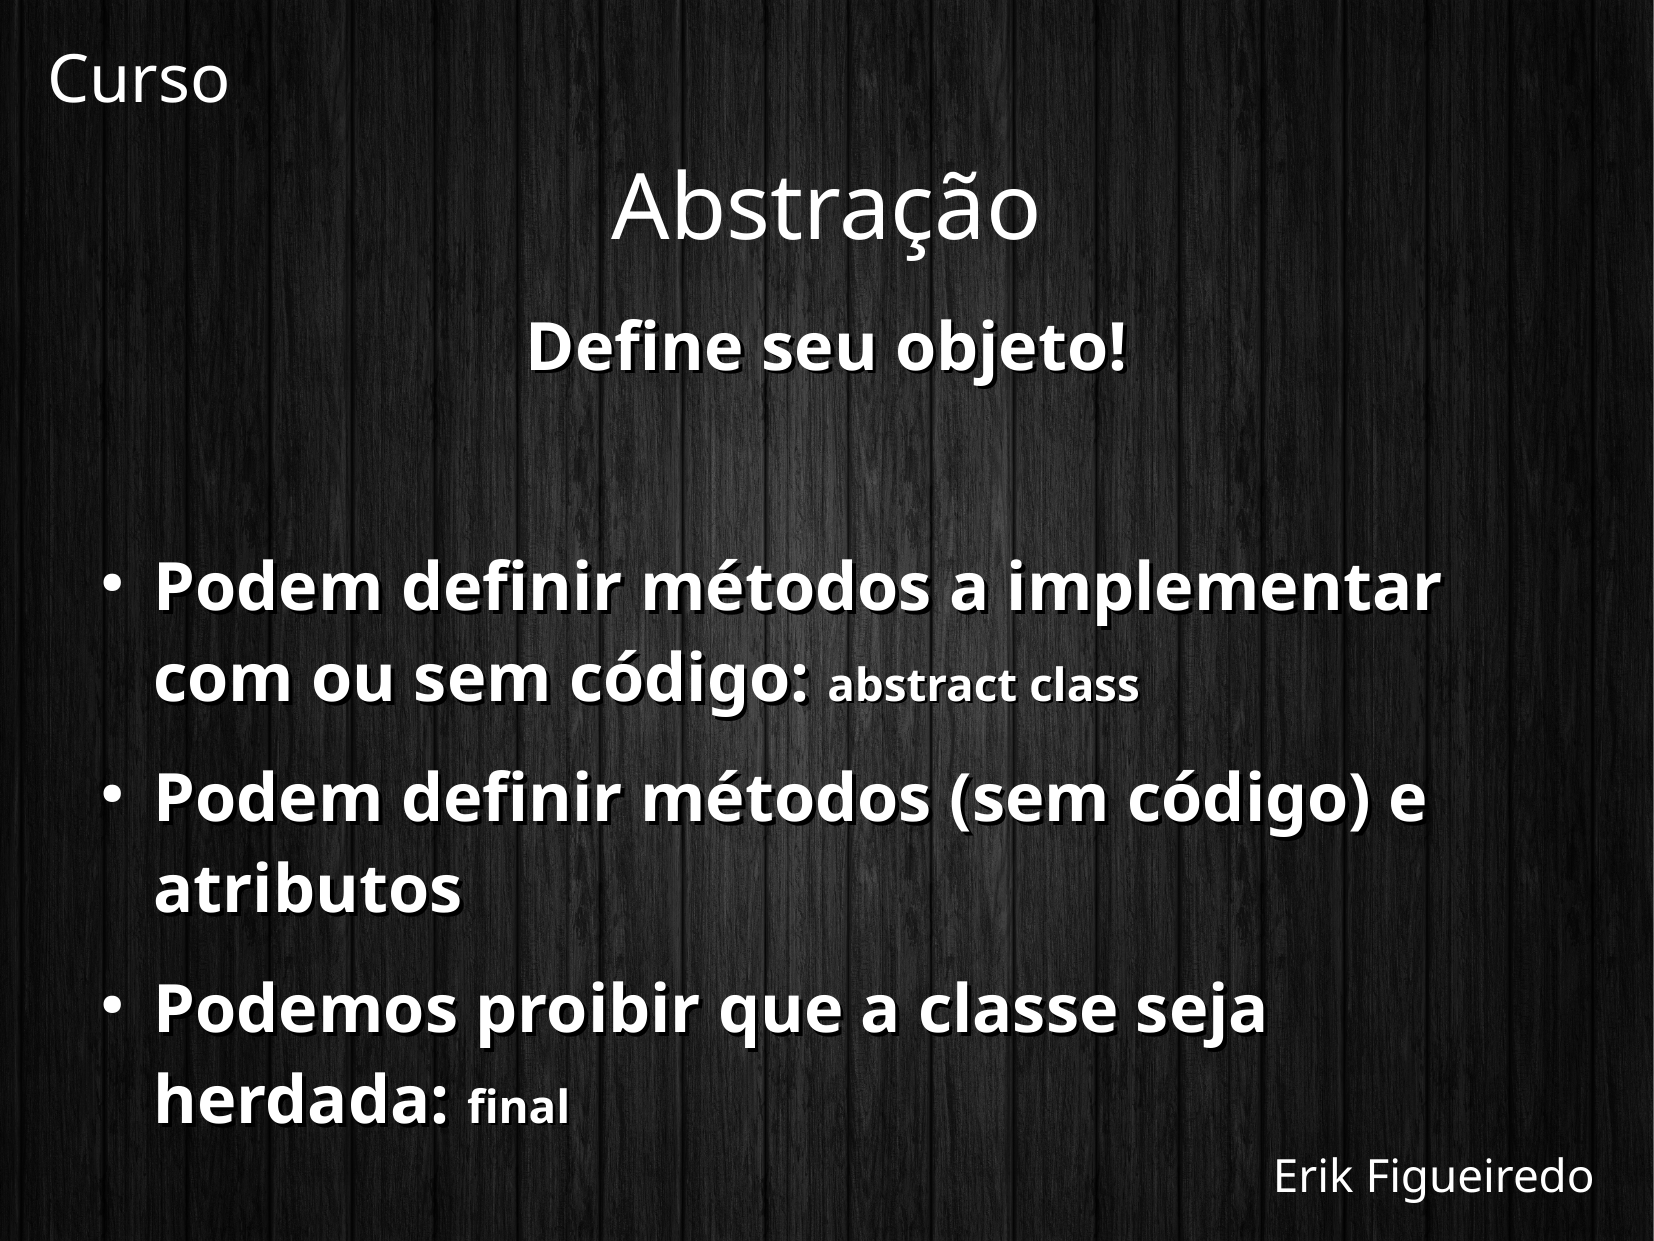

Curso
# Abstração
Define seu objeto!
Podem definir métodos a implementar com ou sem código: abstract class
Podem definir métodos (sem código) e atributos
Podemos proibir que a classe seja herdada: final
Erik Figueiredo